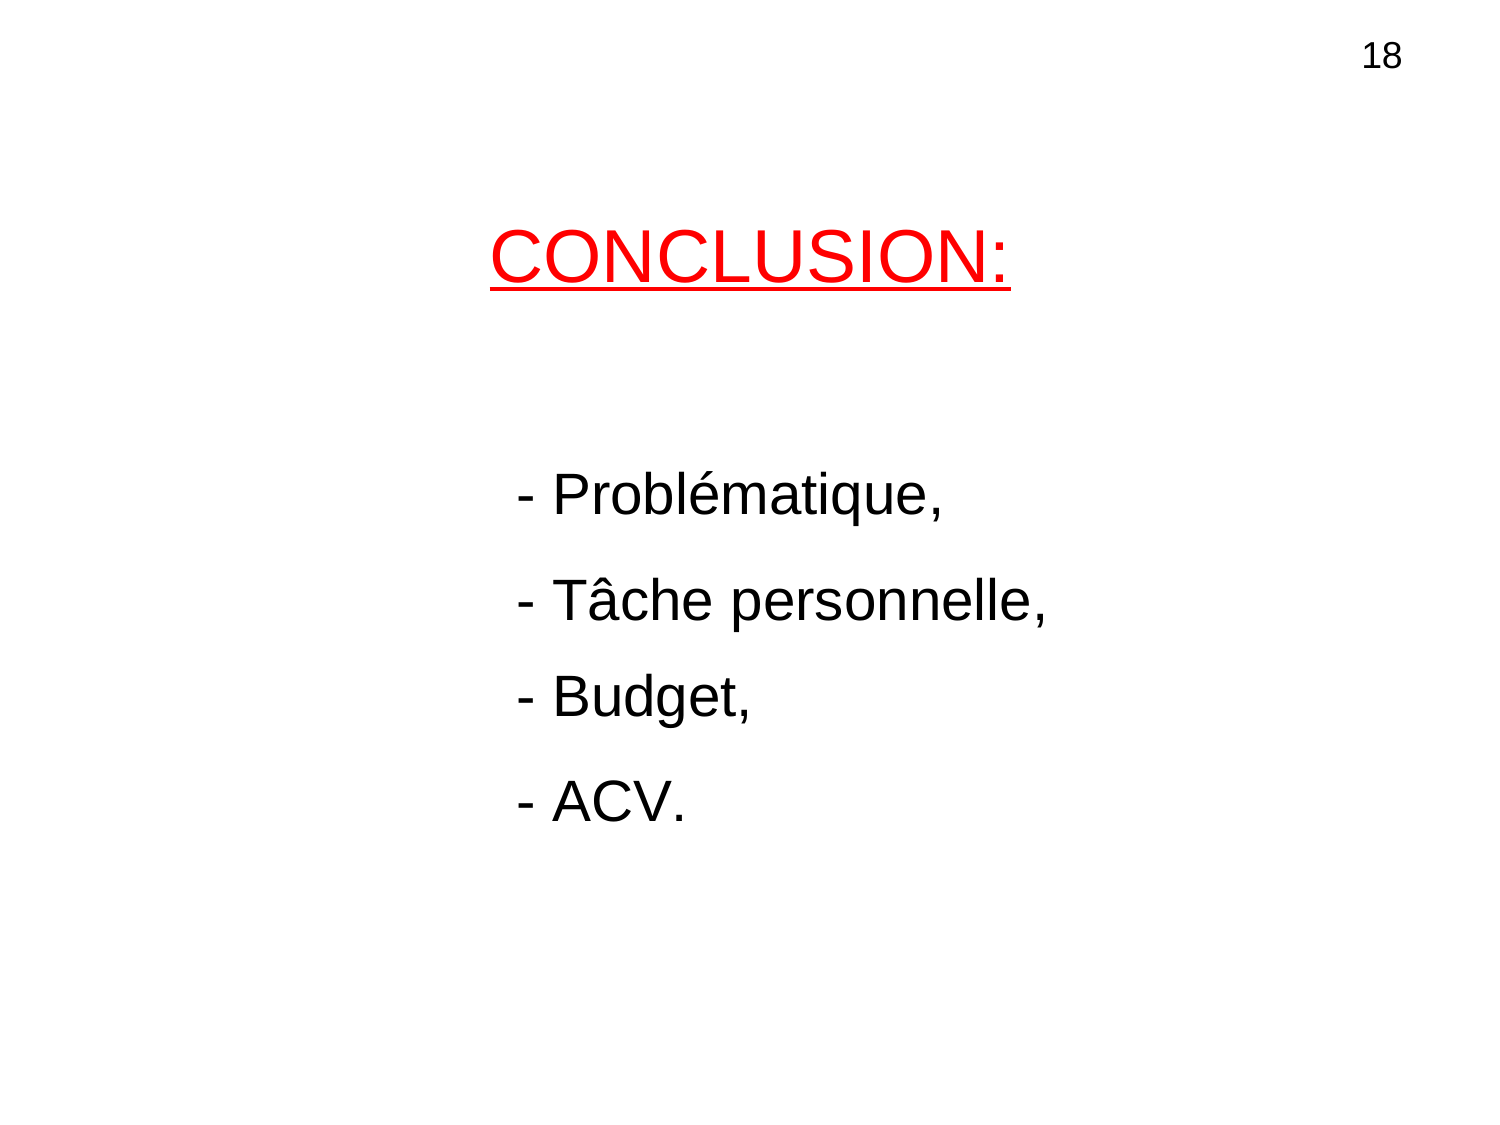

18
CONCLUSION:
- Problématique,
- Tâche personnelle,
- Budget,
- ACV.